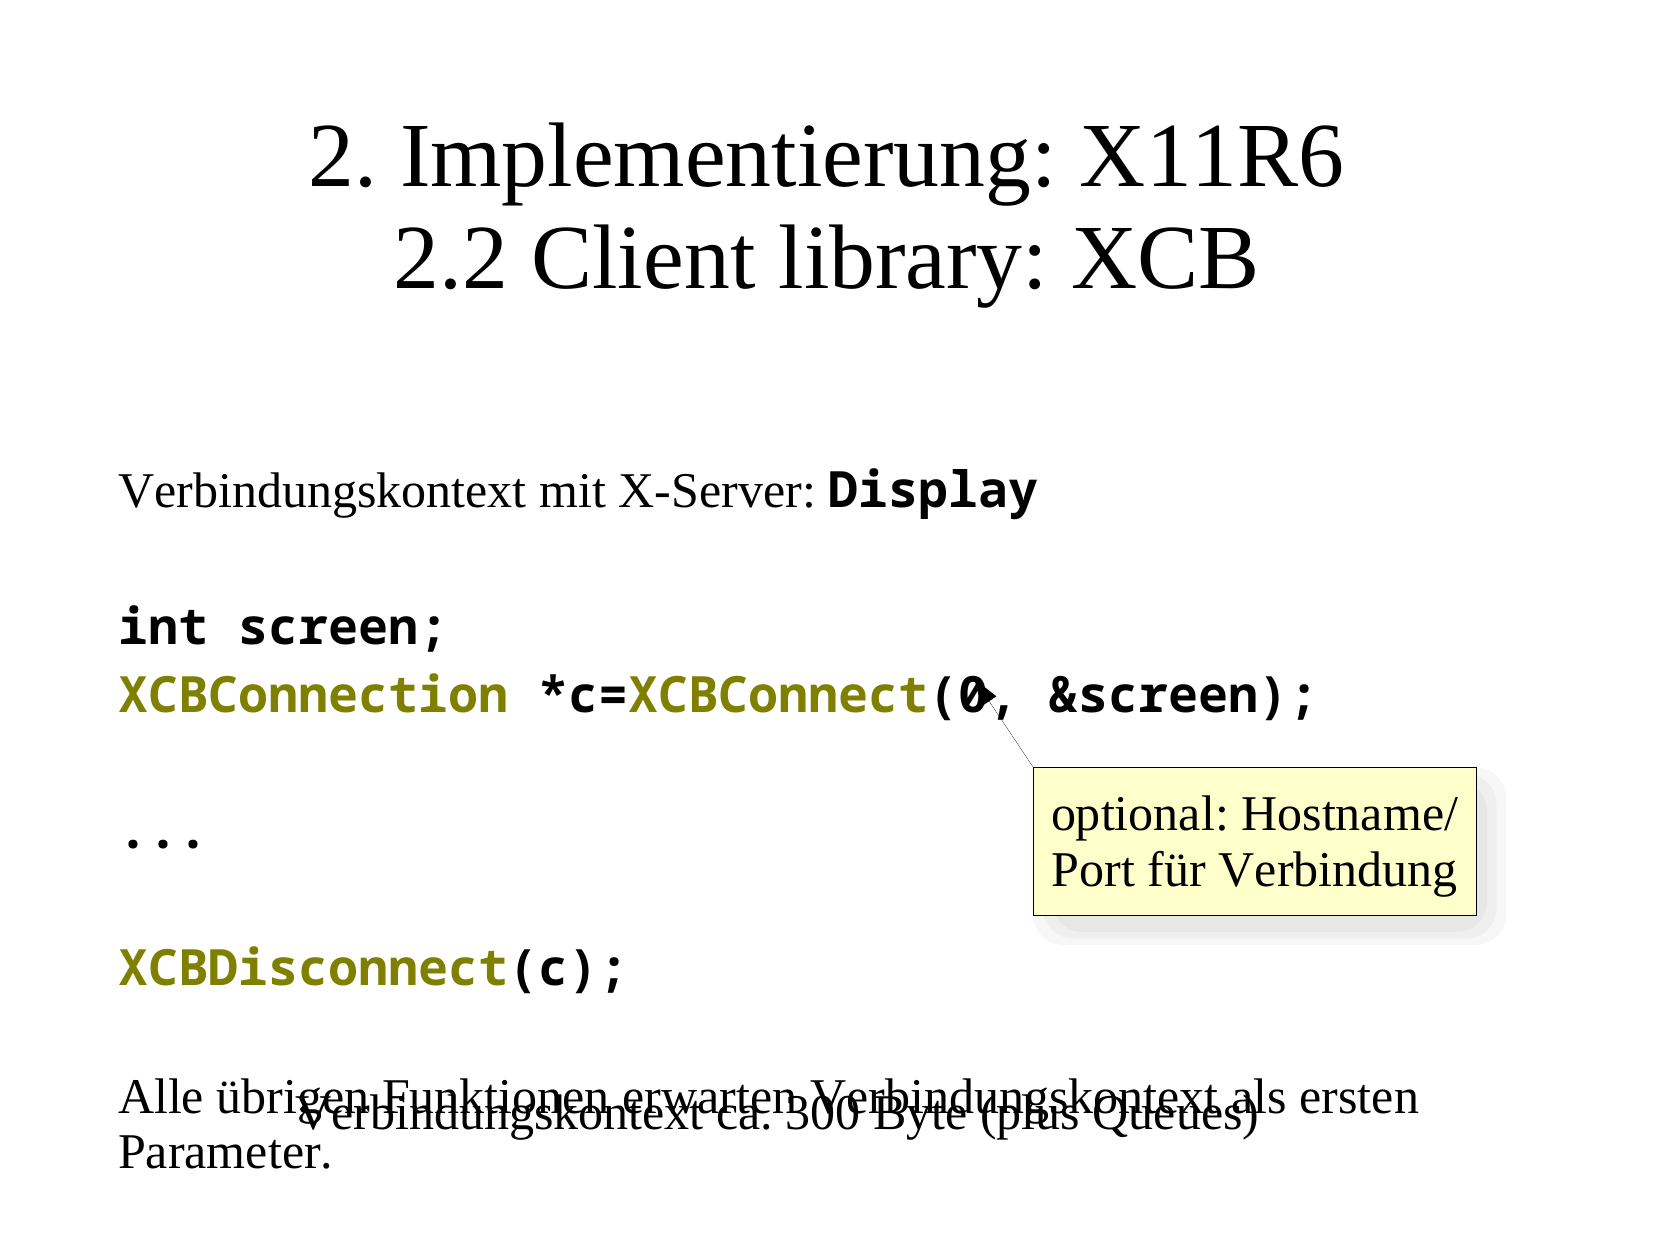

# 2. Implementierung: X11R6 2.2 Client library: XCB
Verbindungskontext mit X-Server: Display
int screen;
XCBConnection *c=XCBConnect(0, &screen);
...
XCBDisconnect(c);
Alle übrigen Funktionen erwarten Verbindungskontext als ersten Parameter.
optional: Hostname/
Port für Verbindung
Verbindungskontext ca. 300 Byte (plus Queues)